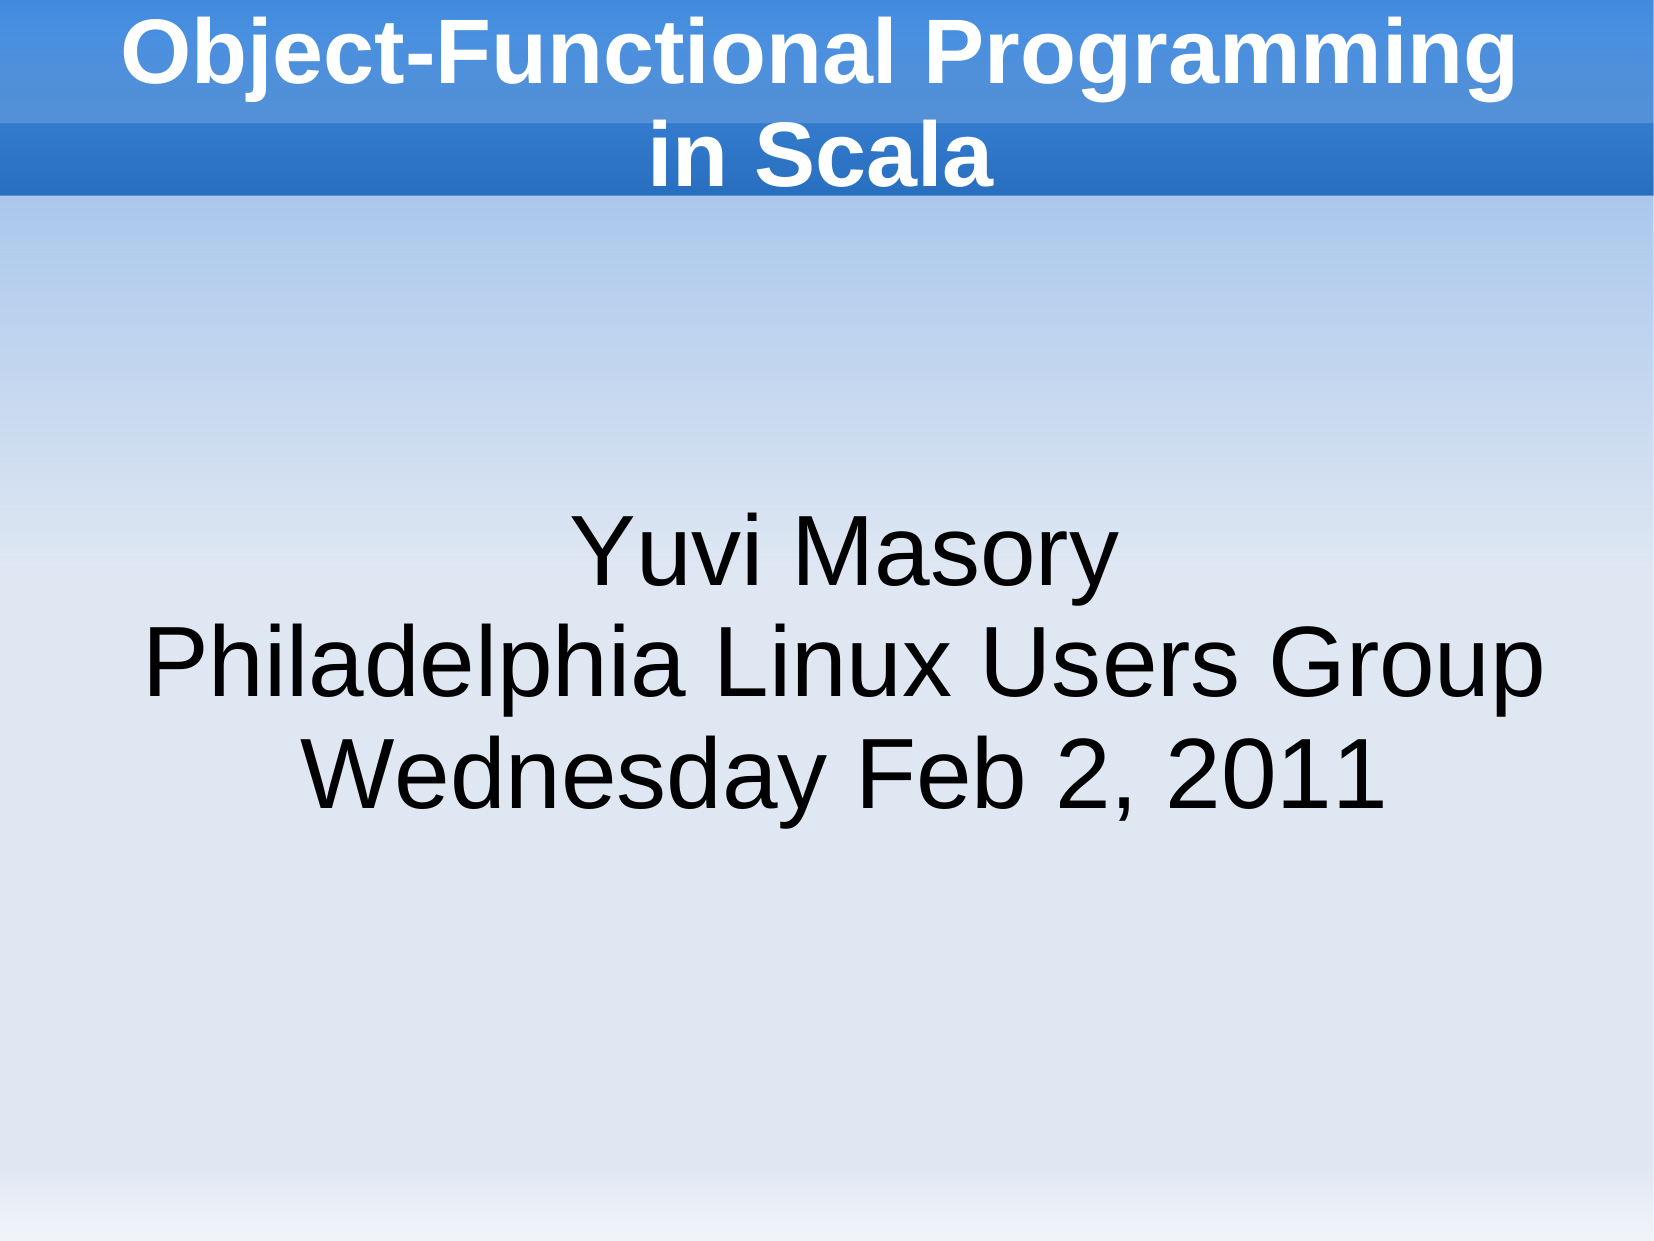

# Object-Functional Programming in Scala
Yuvi Masory
Philadelphia Linux Users Group
Wednesday Feb 2, 2011